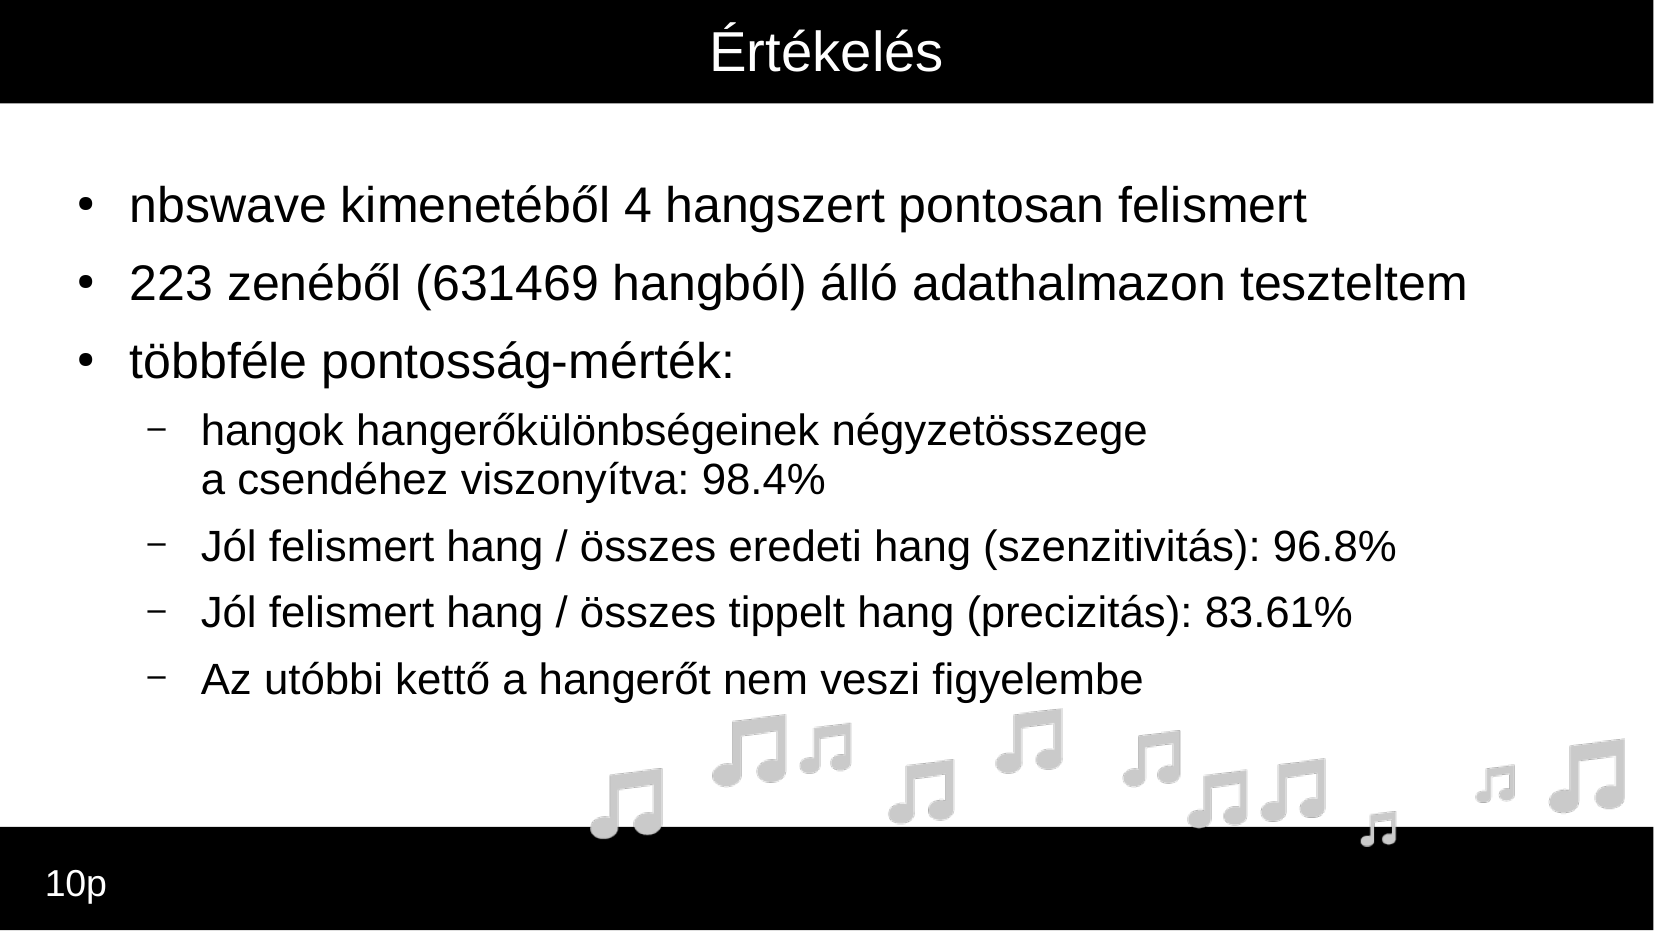

# Értékelés
nbswave kimenetéből 4 hangszert pontosan felismert
223 zenéből (631469 hangból) álló adathalmazon teszteltem
többféle pontosság-mérték:
hangok hangerőkülönbségeinek négyzetösszege
a csendéhez viszonyítva: 98.4%
Jól felismert hang / összes eredeti hang (szenzitivitás): 96.8%
Jól felismert hang / összes tippelt hang (precizitás): 83.61%
Az utóbbi kettő a hangerőt nem veszi figyelembe
10p